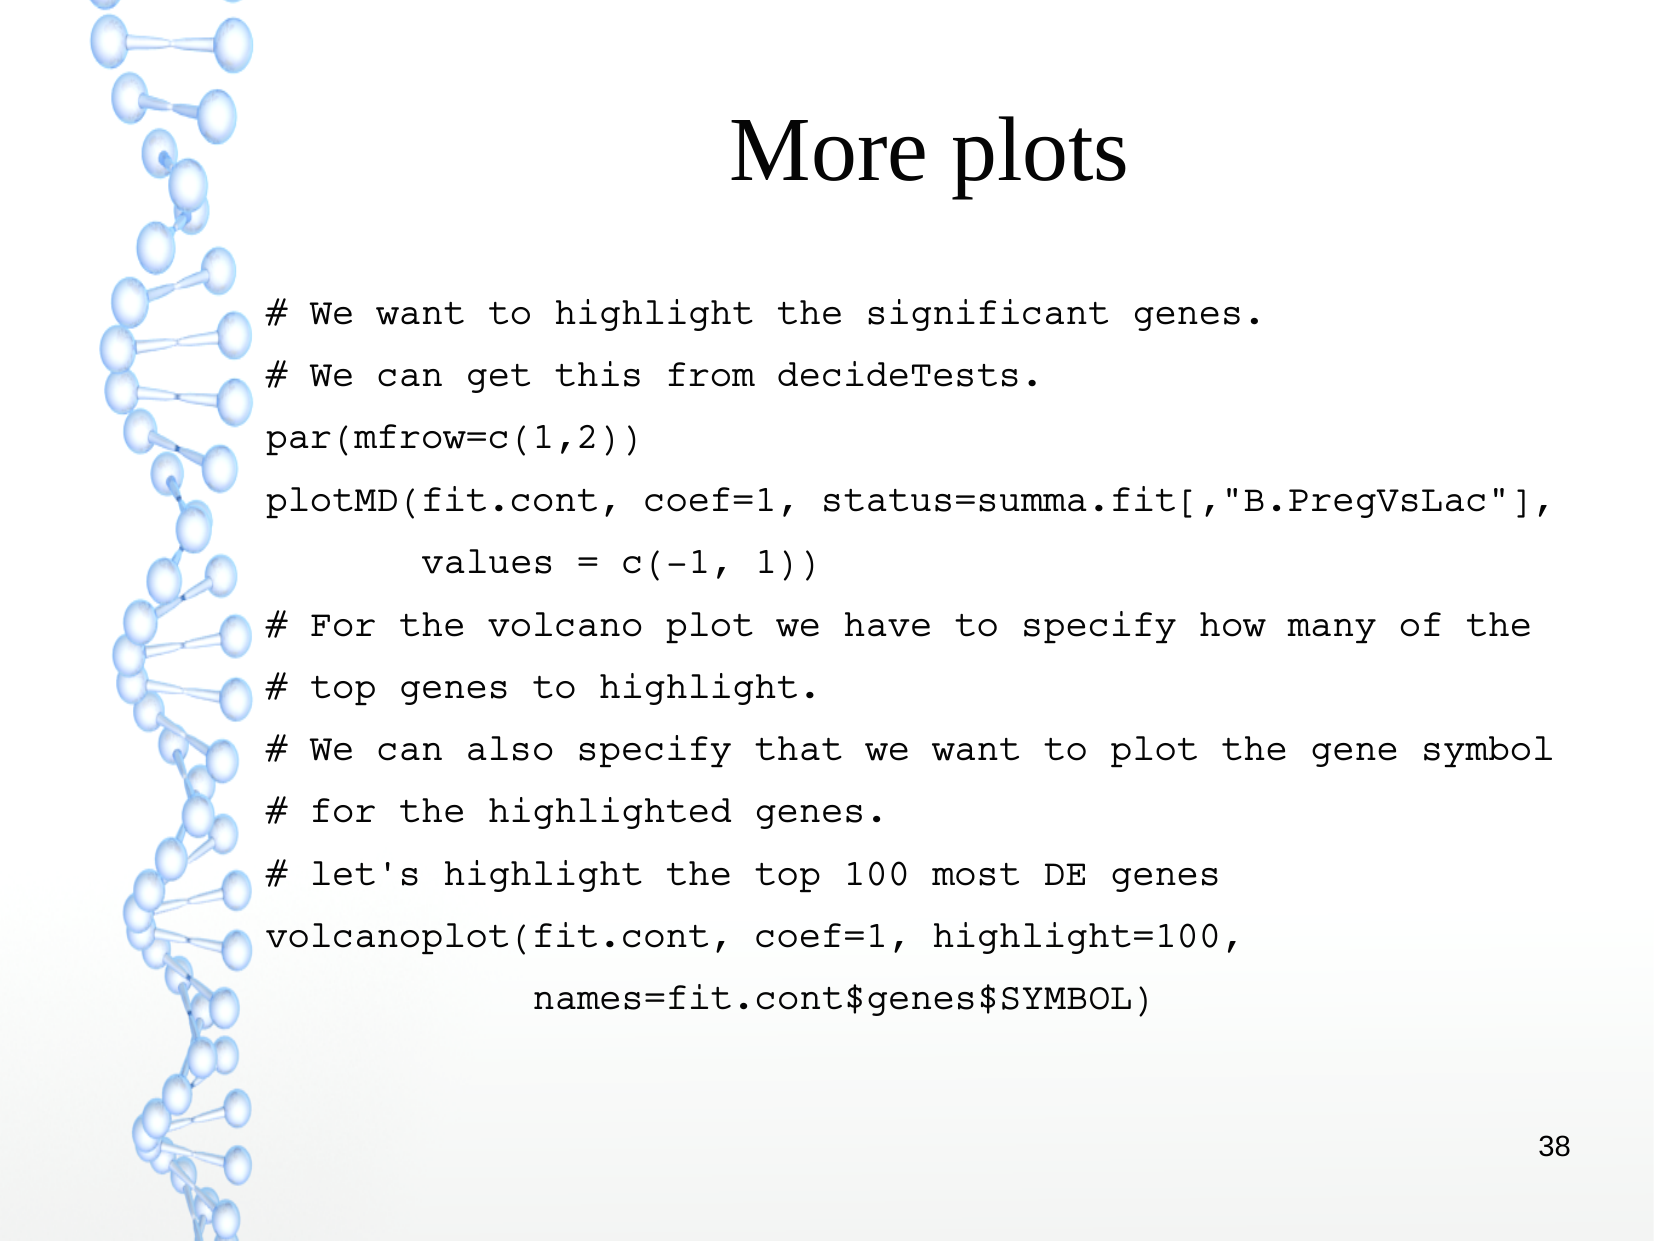

# More plots
# We want to highlight the significant genes.
# We can get this from decideTests.
par(mfrow=c(1,2))
plotMD(fit.cont, coef=1, status=summa.fit[,"B.PregVsLac"],
 values = c(-1, 1))
# For the volcano plot we have to specify how many of the
# top genes to highlight.
# We can also specify that we want to plot the gene symbol
# for the highlighted genes.
# let's highlight the top 100 most DE genes
volcanoplot(fit.cont, coef=1, highlight=100,
 names=fit.cont$genes$SYMBOL)
38